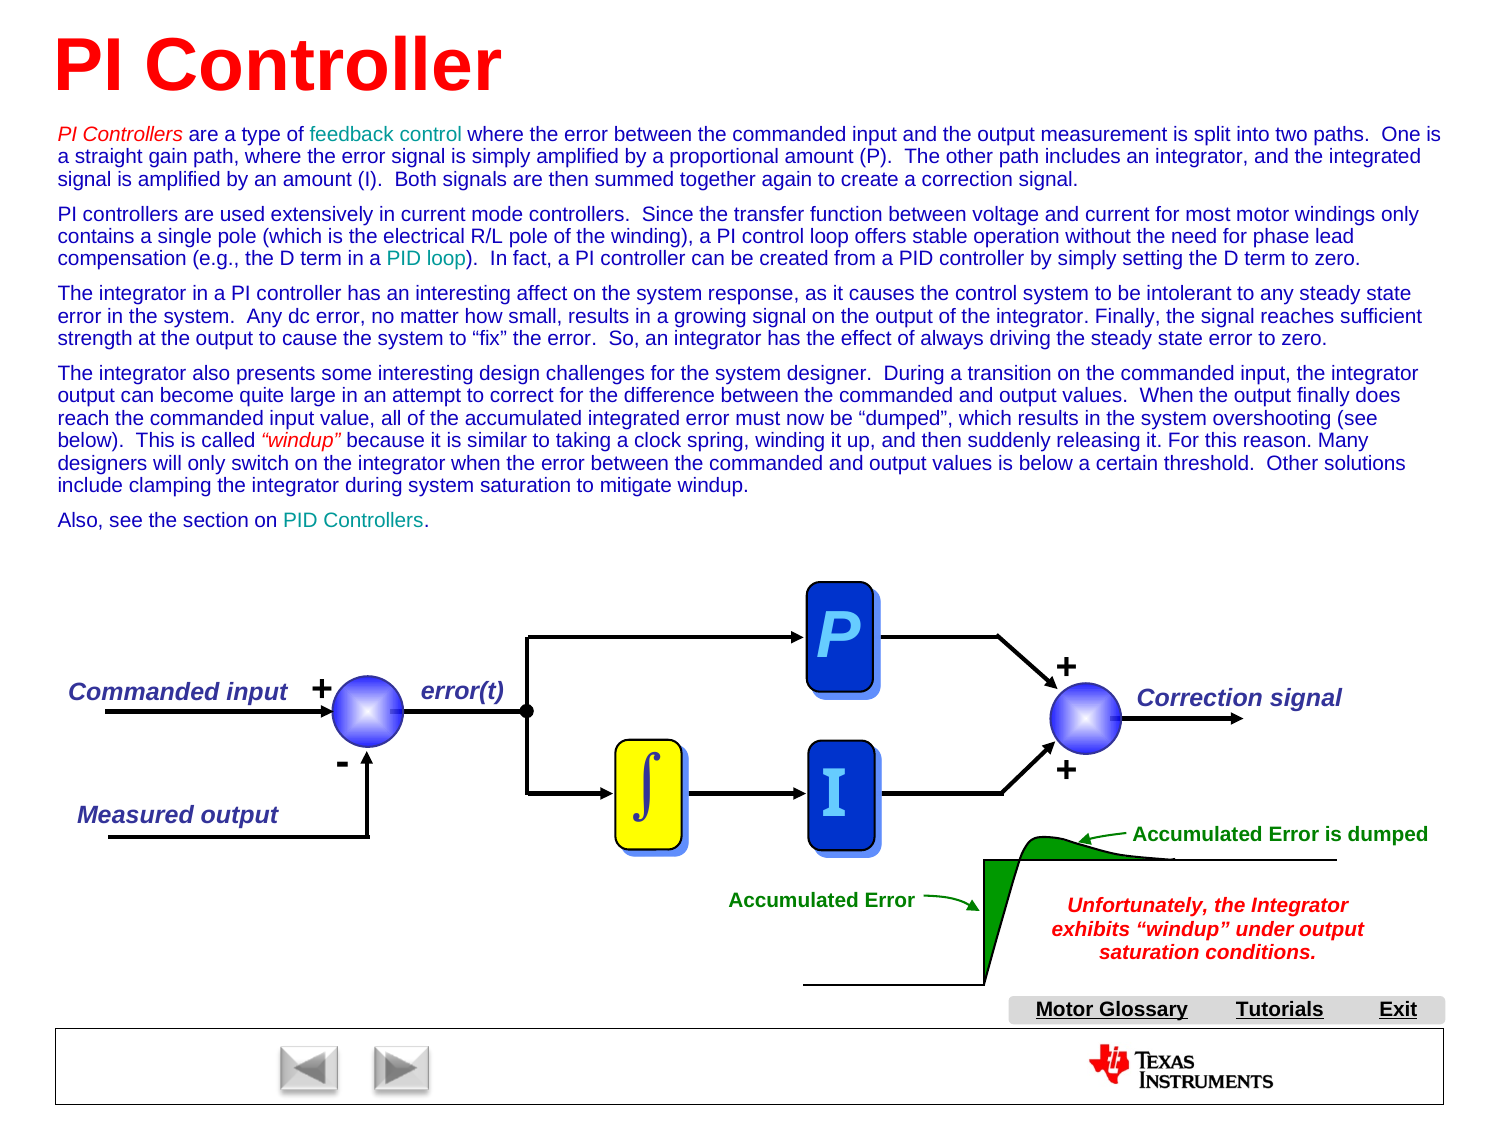

# PI Controller
PI Controllers are a type of feedback control where the error between the commanded input and the output measurement is split into two paths. One is a straight gain path, where the error signal is simply amplified by a proportional amount (P). The other path includes an integrator, and the integrated signal is amplified by an amount (I). Both signals are then summed together again to create a correction signal.
PI controllers are used extensively in current mode controllers. Since the transfer function between voltage and current for most motor windings only contains a single pole (which is the electrical R/L pole of the winding), a PI control loop offers stable operation without the need for phase lead compensation (e.g., the D term in a PID loop). In fact, a PI controller can be created from a PID controller by simply setting the D term to zero.
The integrator in a PI controller has an interesting affect on the system response, as it causes the control system to be intolerant to any steady state error in the system. Any dc error, no matter how small, results in a growing signal on the output of the integrator. Finally, the signal reaches sufficient strength at the output to cause the system to “fix” the error. So, an integrator has the effect of always driving the steady state error to zero.
The integrator also presents some interesting design challenges for the system designer. During a transition on the commanded input, the integrator output can become quite large in an attempt to correct for the difference between the commanded and output values. When the output finally does reach the commanded input value, all of the accumulated integrated error must now be “dumped”, which results in the system overshooting (see below). This is called “windup” because it is similar to taking a clock spring, winding it up, and then suddenly releasing it. For this reason. Many designers will only switch on the integrator when the error between the commanded and output values is below a certain threshold. Other solutions include clamping the integrator during system saturation to mitigate windup.
Also, see the section on PID Controllers.
P
+
+
error(t)
Commanded input
Correction signal
-
+
I
Measured output
Accumulated Error is dumped
Accumulated Error
Unfortunately, the Integrator exhibits “windup” under output saturation conditions.